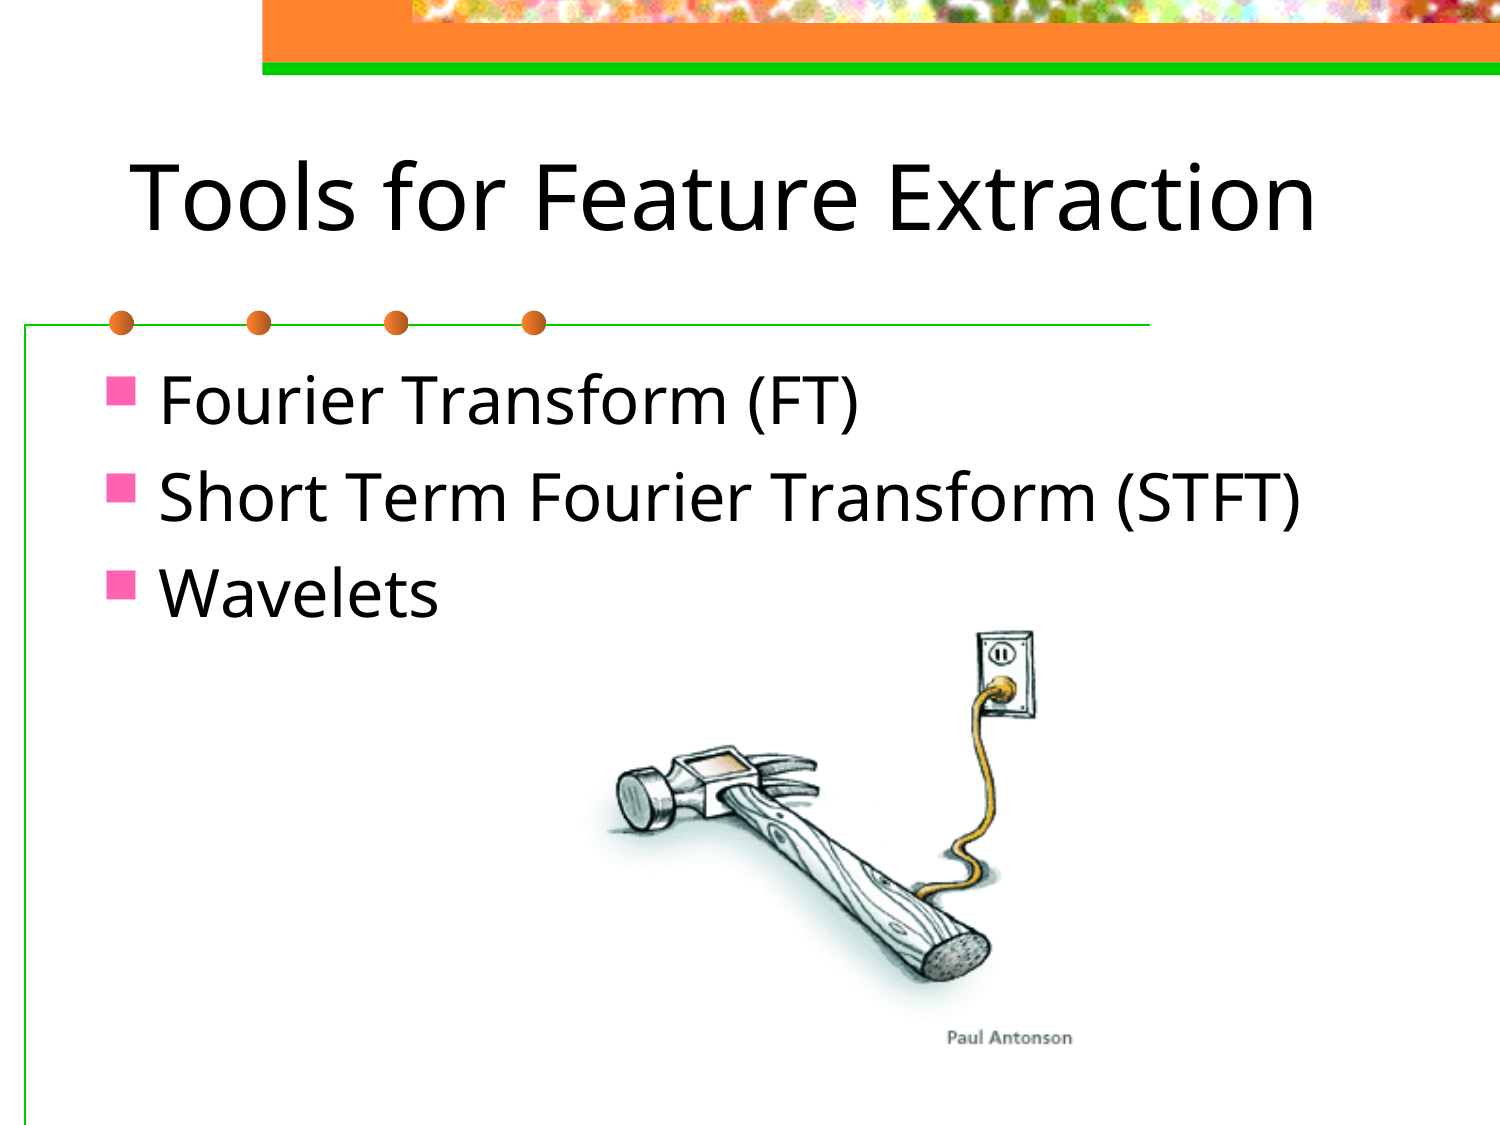

# Tools for Feature Extraction
Fourier Transform (FT)
Short Term Fourier Transform (STFT)
Wavelets